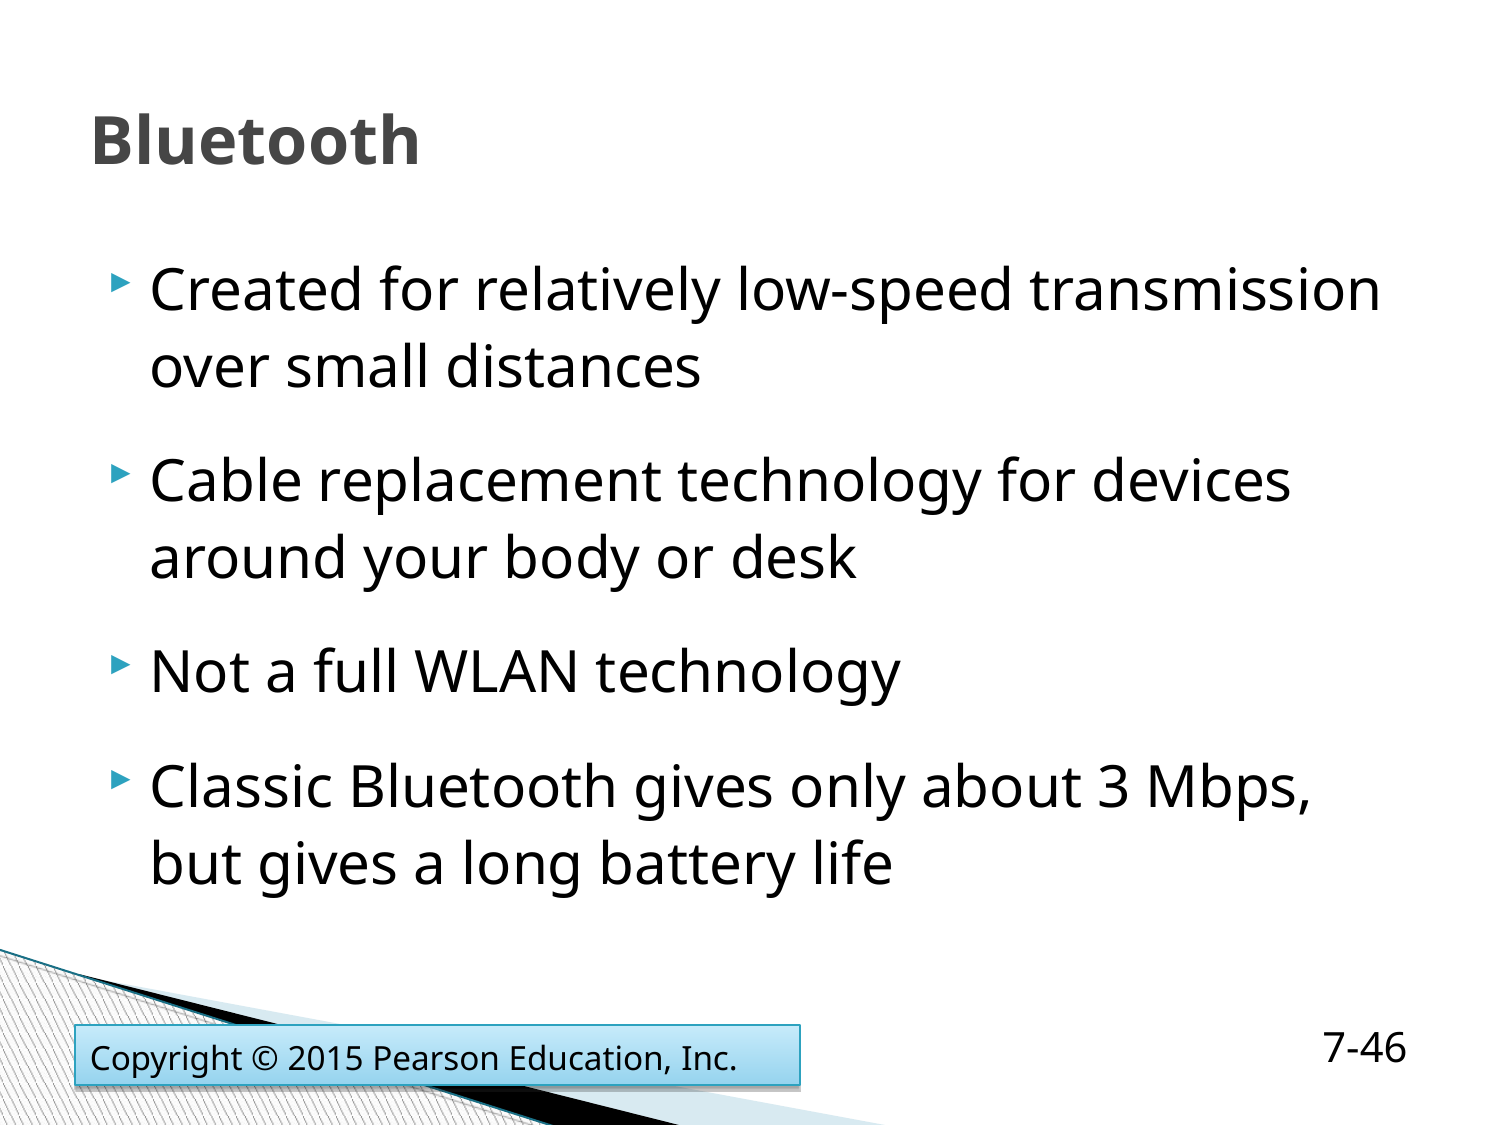

Bluetooth
# Created for relatively low-speed transmission over small distances
Cable replacement technology for devices around your body or desk
Not a full WLAN technology
Classic Bluetooth gives only about 3 Mbps, but gives a long battery life
Copyright © 2015 Pearson Education, Inc.